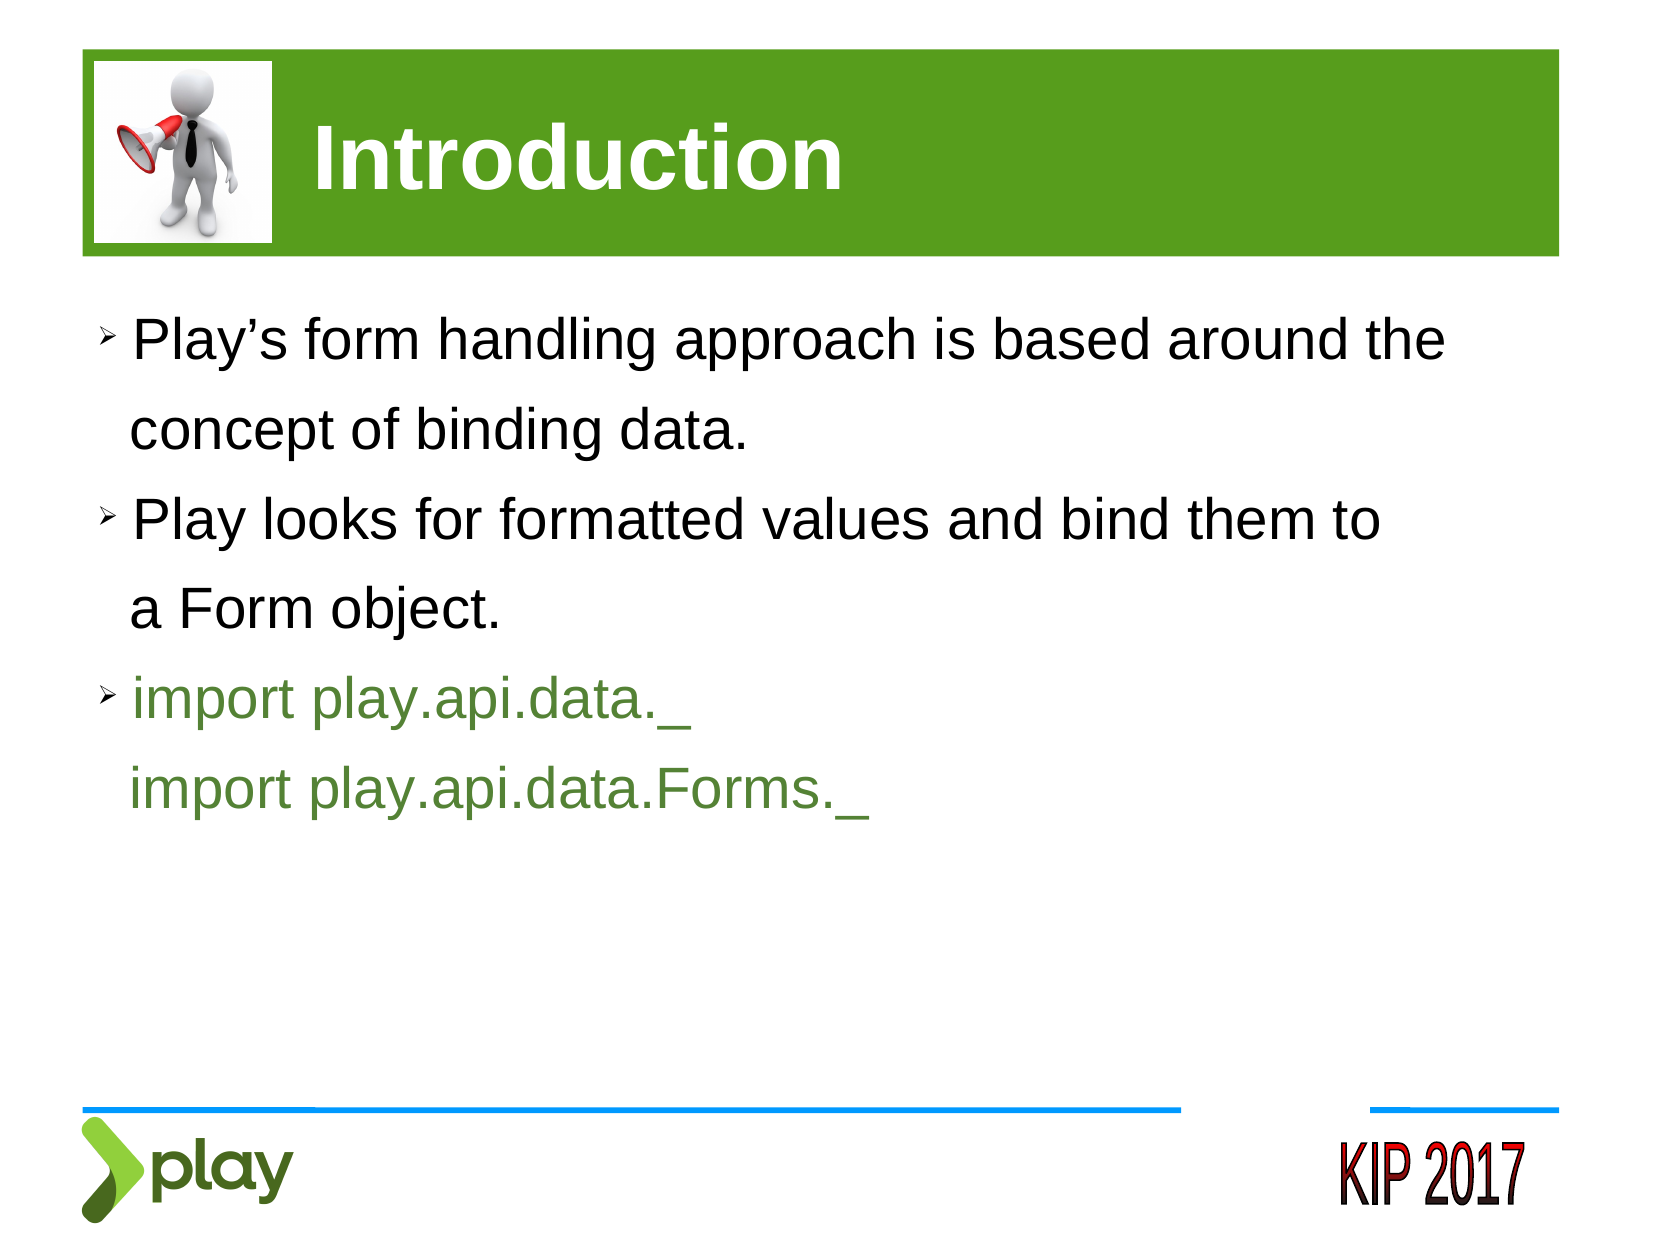

# Introduction
Play’s form handling approach is based around the
 concept of binding data.
Play looks for formatted values and bind them to
 a Form object.
import play.api.data._
 import play.api.data.Forms._